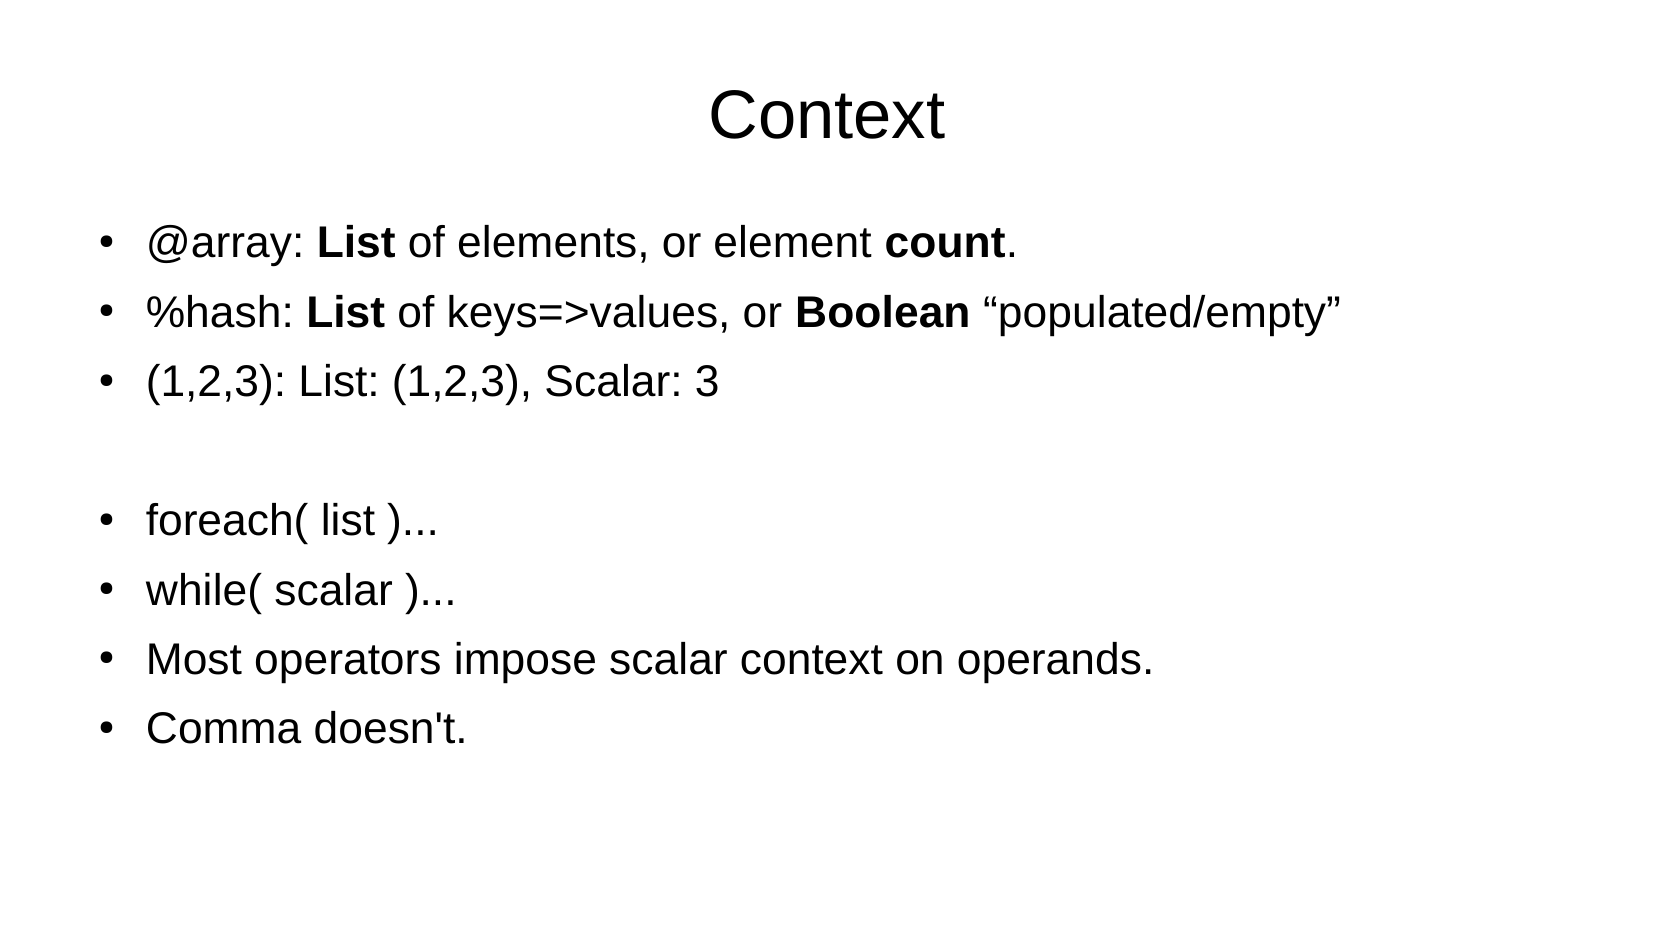

# Context
@array: List of elements, or element count.
%hash: List of keys=>values, or Boolean “populated/empty”
(1,2,3): List: (1,2,3), Scalar: 3
foreach( list )...
while( scalar )...
Most operators impose scalar context on operands.
Comma doesn't.